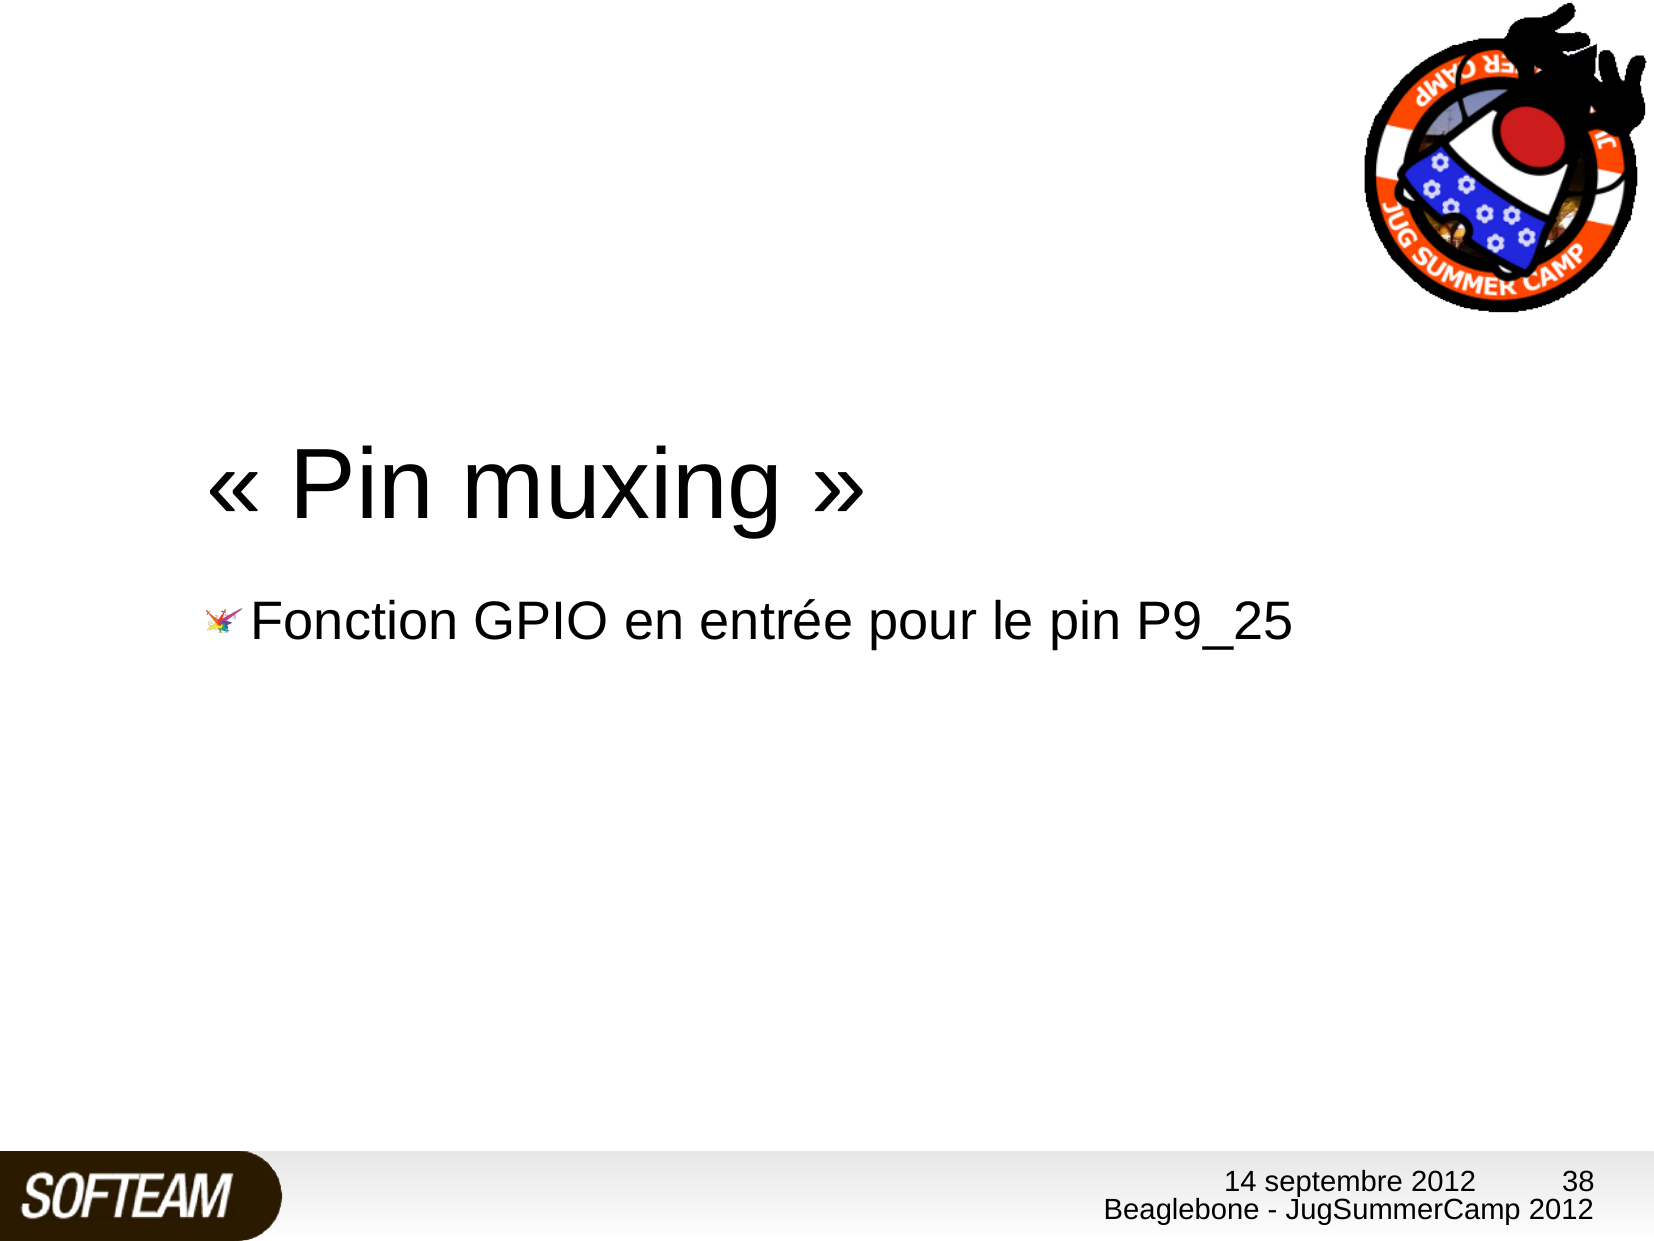

# « Pin muxing »
Fonction GPIO en entrée pour le pin P9_25
14 septembre 2012
38
Beaglebone - JugSummerCamp 2012